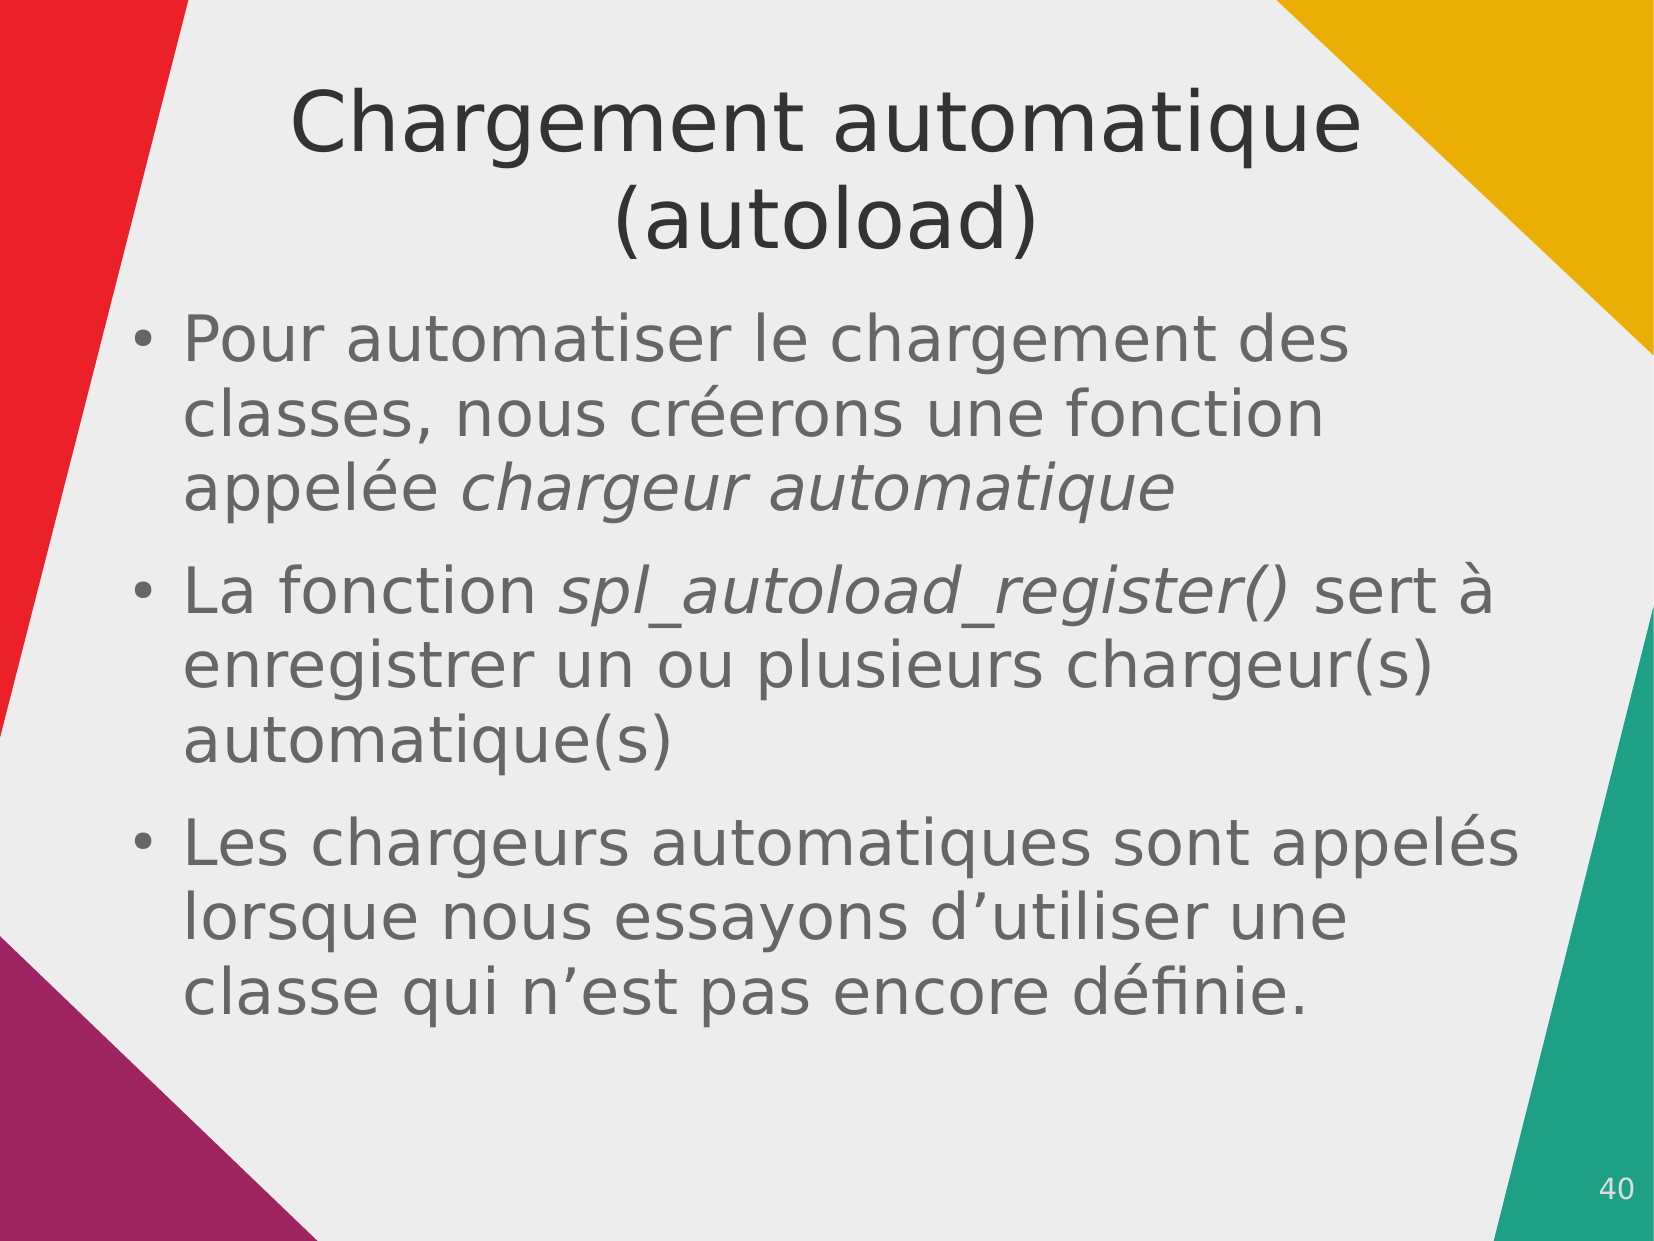

# Chargement automatique (autoload)
Pour automatiser le chargement des classes, nous créerons une fonction appelée chargeur automatique
La fonction spl_autoload_register() sert à enregistrer un ou plusieurs chargeur(s) automatique(s)
Les chargeurs automatiques sont appelés lorsque nous essayons d’utiliser une classe qui n’est pas encore définie.
40